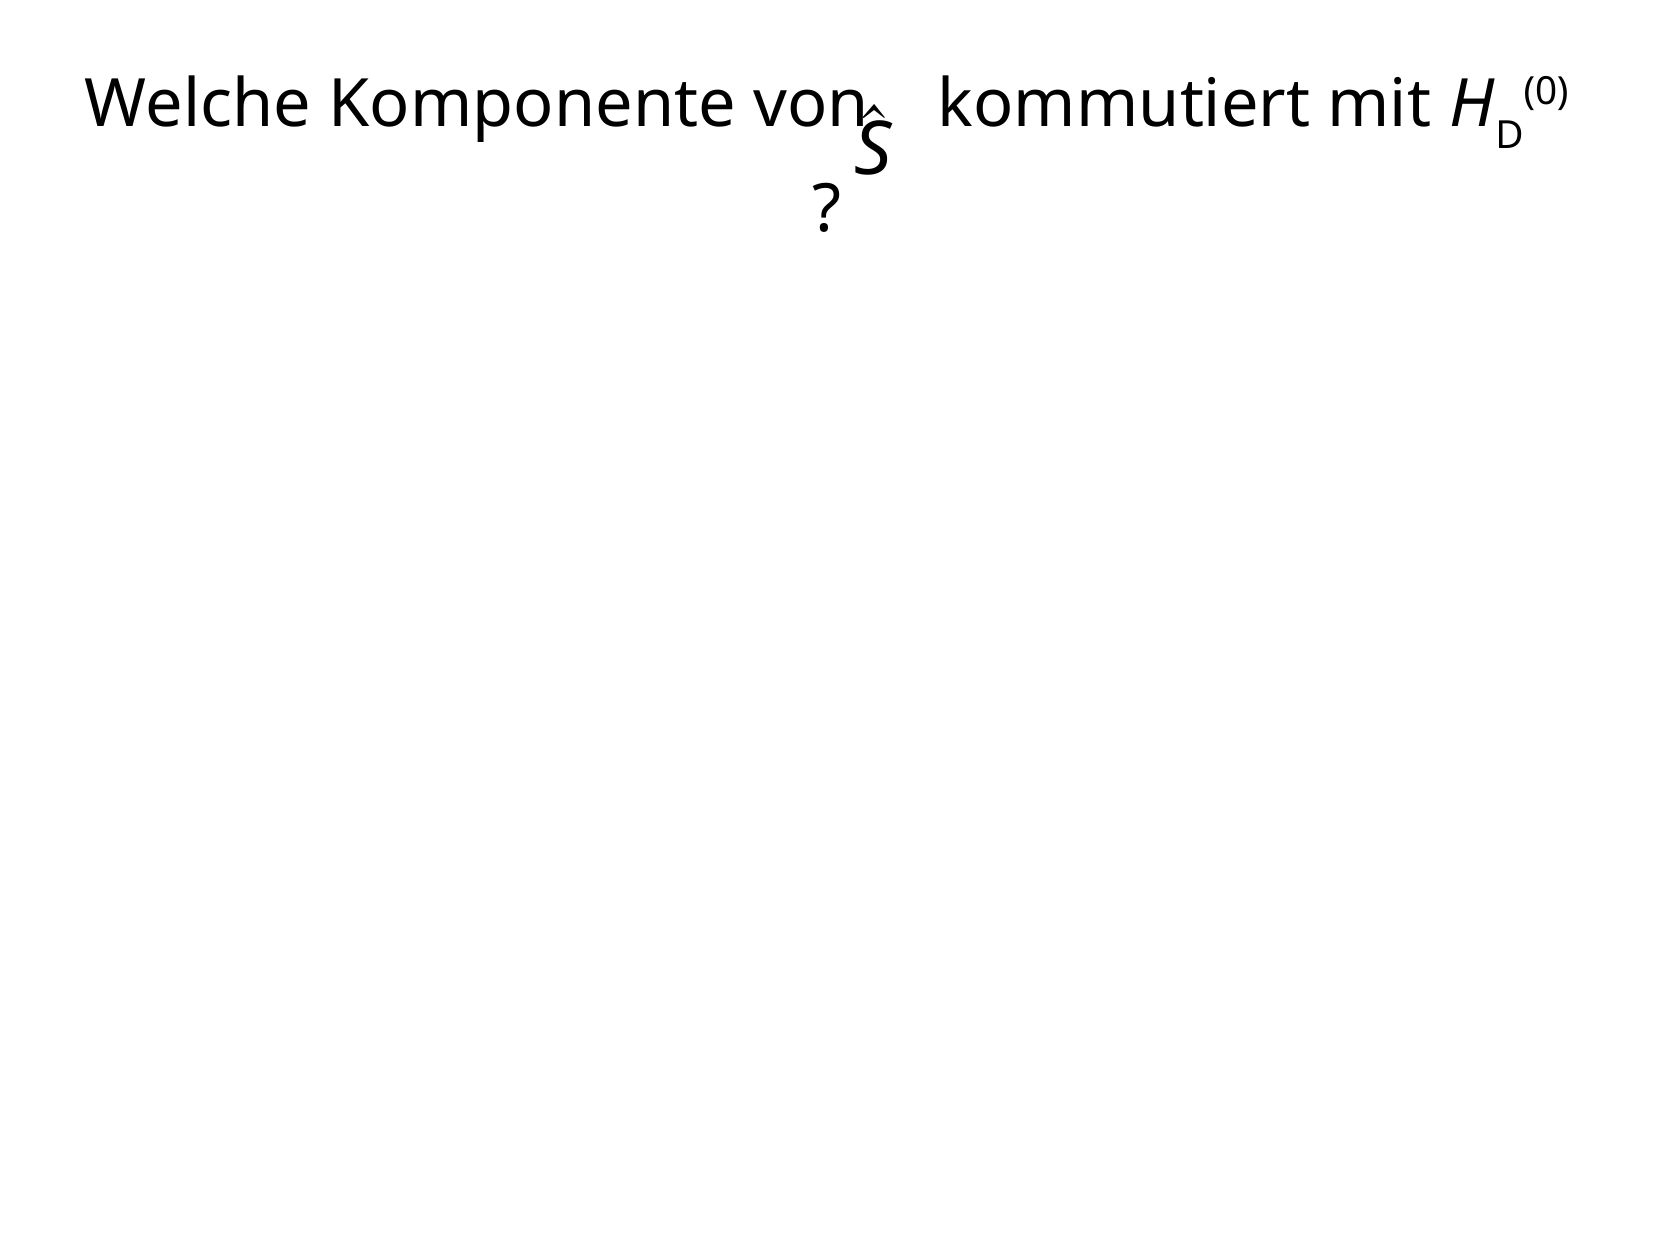

# Welche Komponente von kommutiert mit HD(0) ?